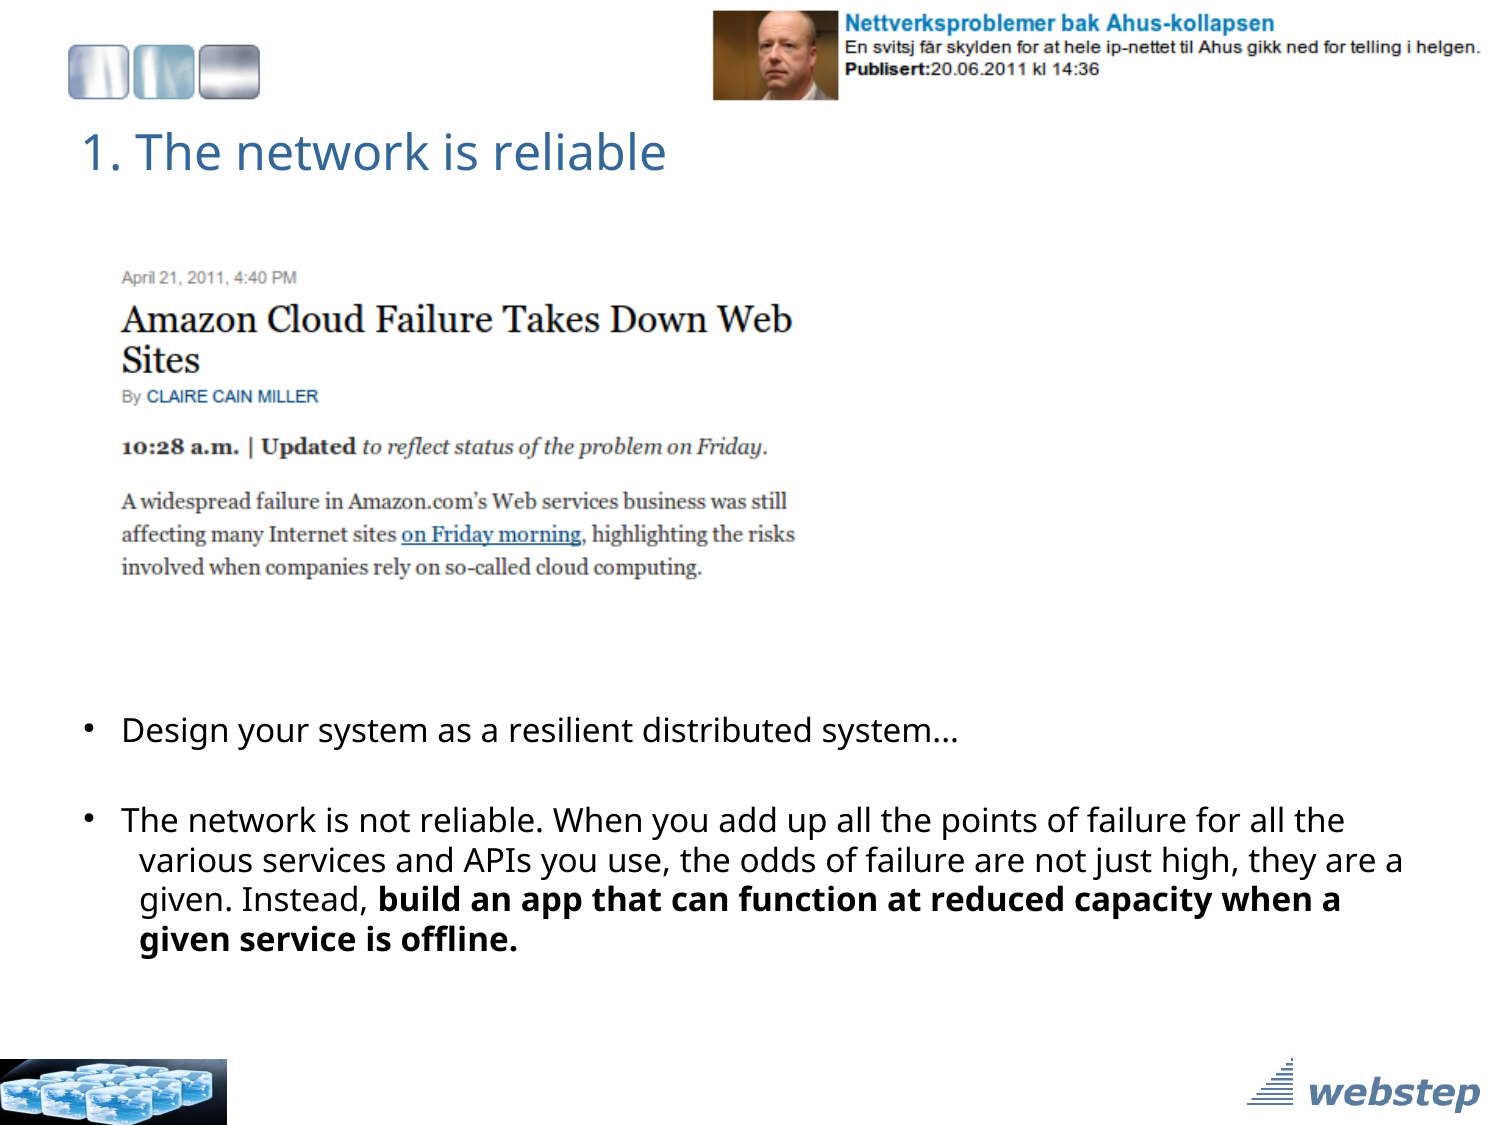

# 1. The network is reliable
 Design your system as a resilient distributed system...
 The network is not reliable. When you add up all the points of failure for all the various services and APIs you use, the odds of failure are not just high, they are a given. Instead, build an app that can function at reduced capacity when a given service is offline.